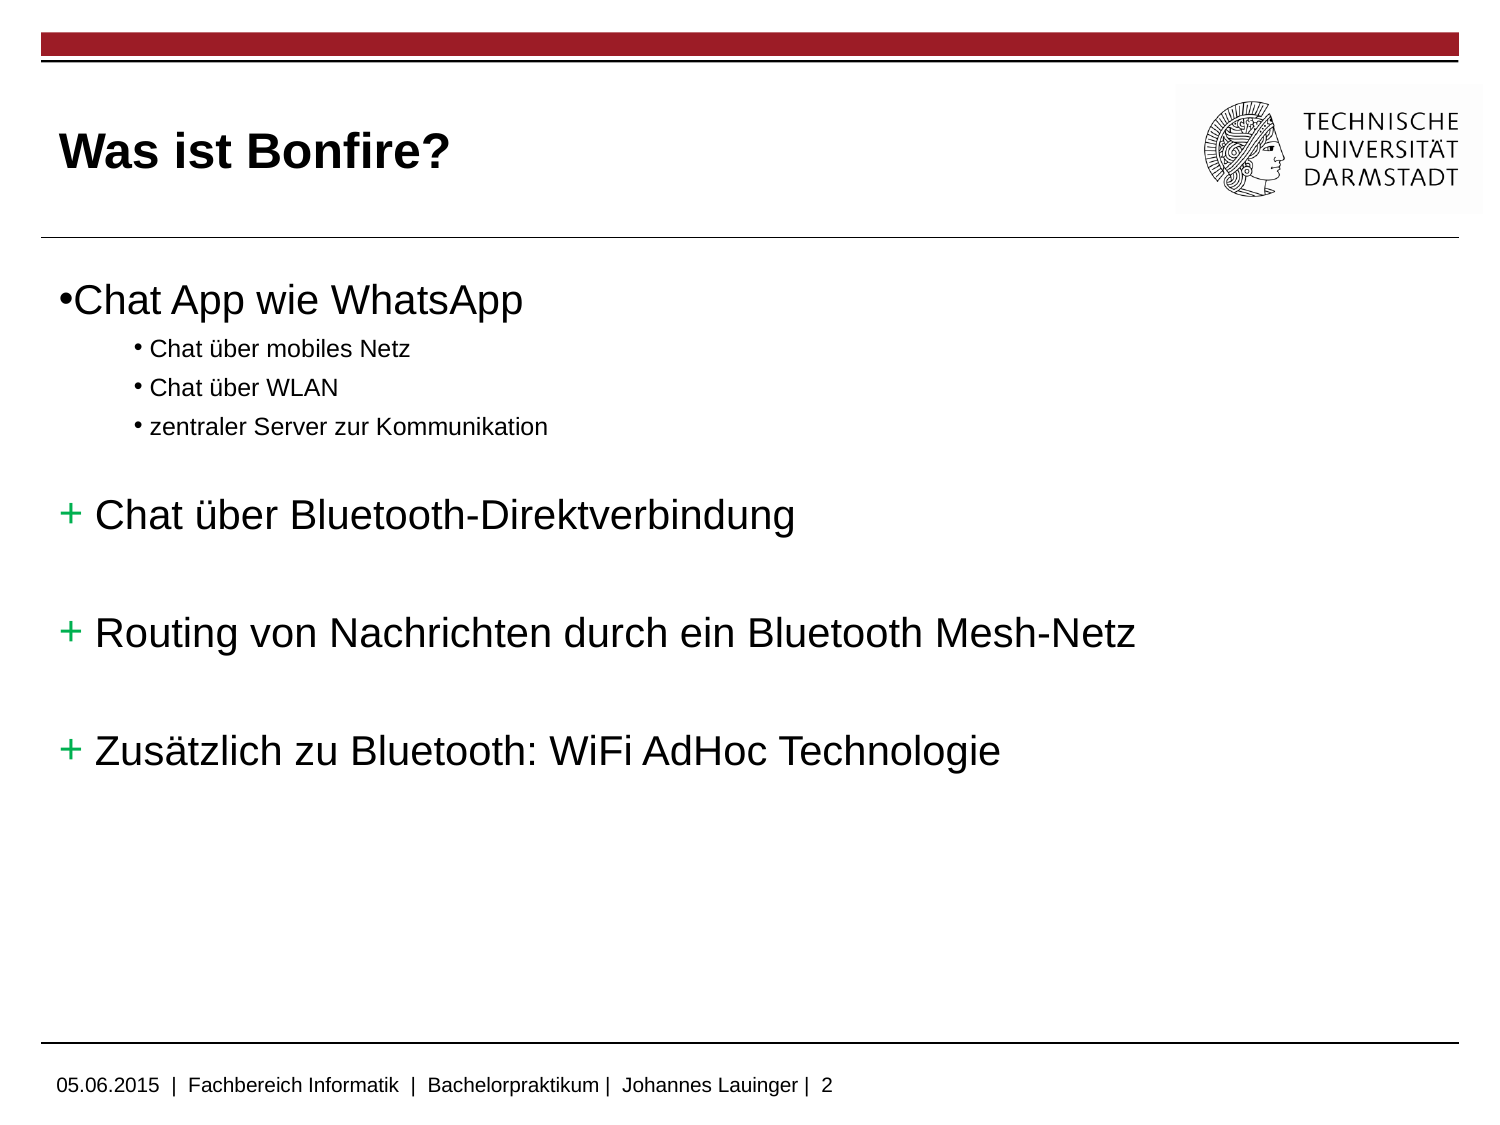

Was ist Bonfire?
# Chat App wie WhatsApp
 Chat über mobiles Netz
 Chat über WLAN
 zentraler Server zur Kommunikation
 Chat über Bluetooth-Direktverbindung
 Routing von Nachrichten durch ein Bluetooth Mesh-Netz
 Zusätzlich zu Bluetooth: WiFi AdHoc Technologie